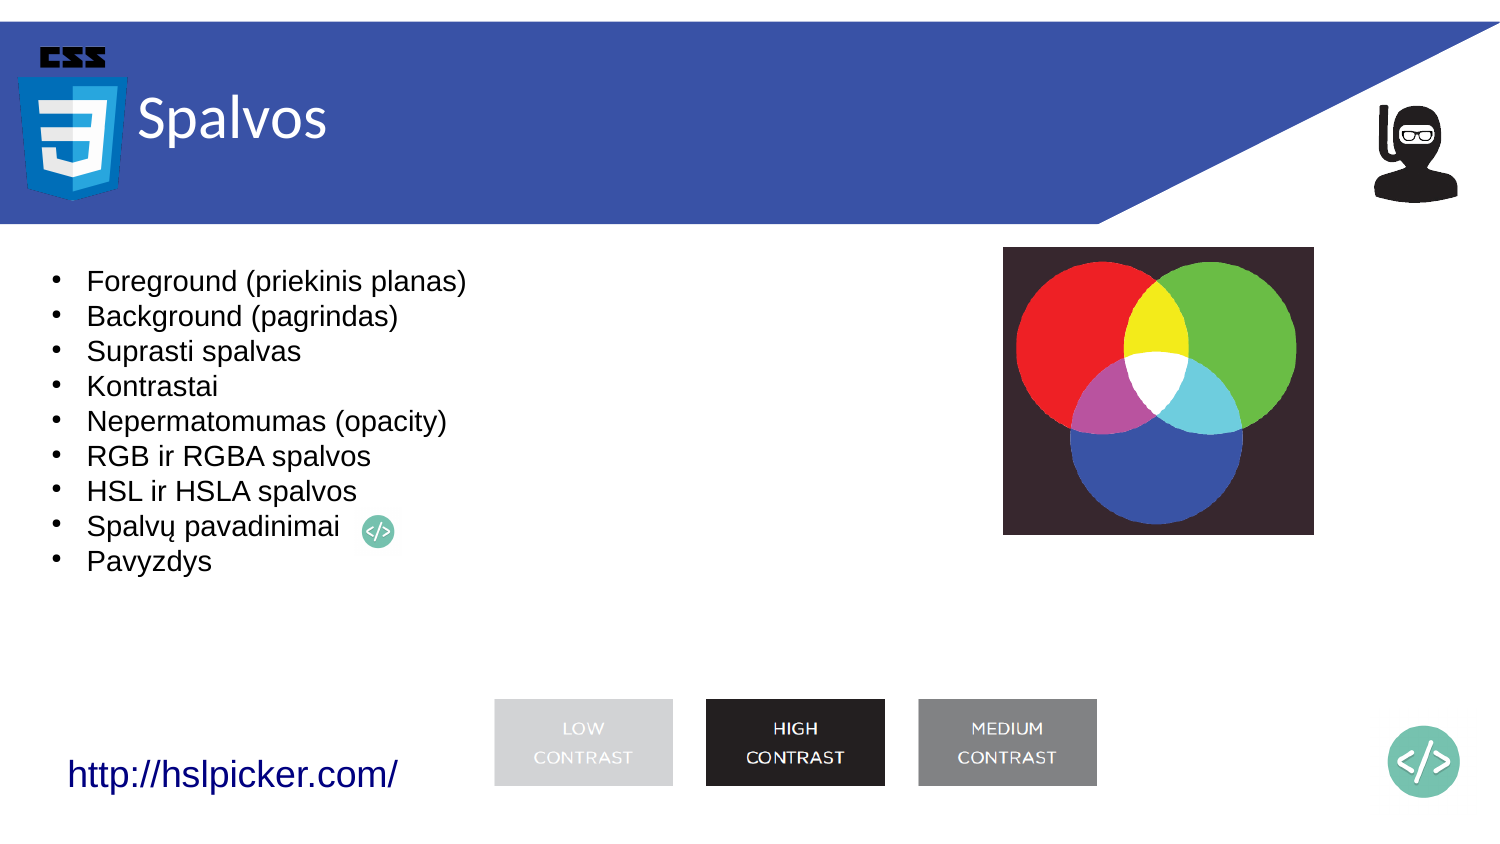

# Spalvos
Foreground (priekinis planas)
Background (pagrindas)
Suprasti spalvas
Kontrastai
Nepermatomumas (opacity)
RGB ir RGBA spalvos
HSL ir HSLA spalvos
Spalvų pavadinimai
Pavyzdys
http://hslpicker.com/